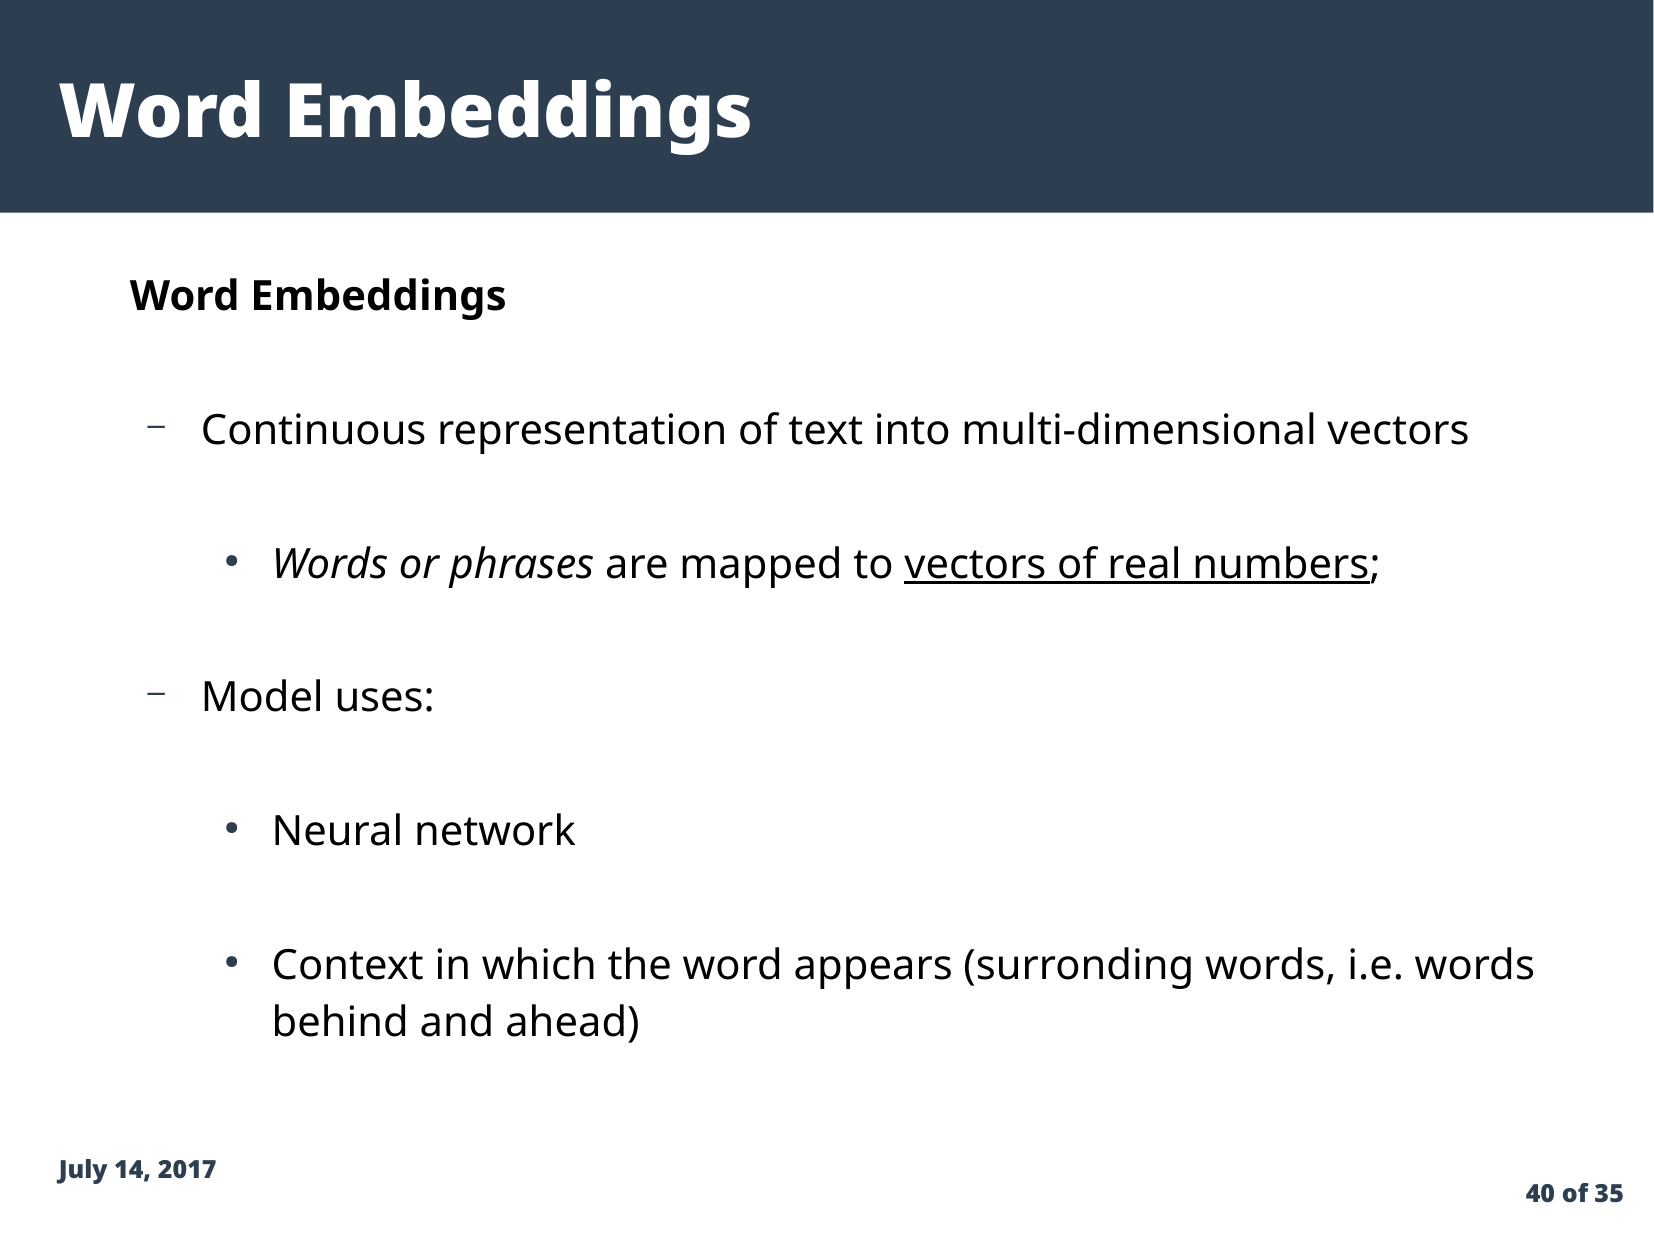

# Word Embeddings
Word Embeddings
Continuous representation of text into multi-dimensional vectors
Words or phrases are mapped to vectors of real numbers;
Model uses:
Neural network
Context in which the word appears (surronding words, i.e. words behind and ahead)
July 14, 2017
40